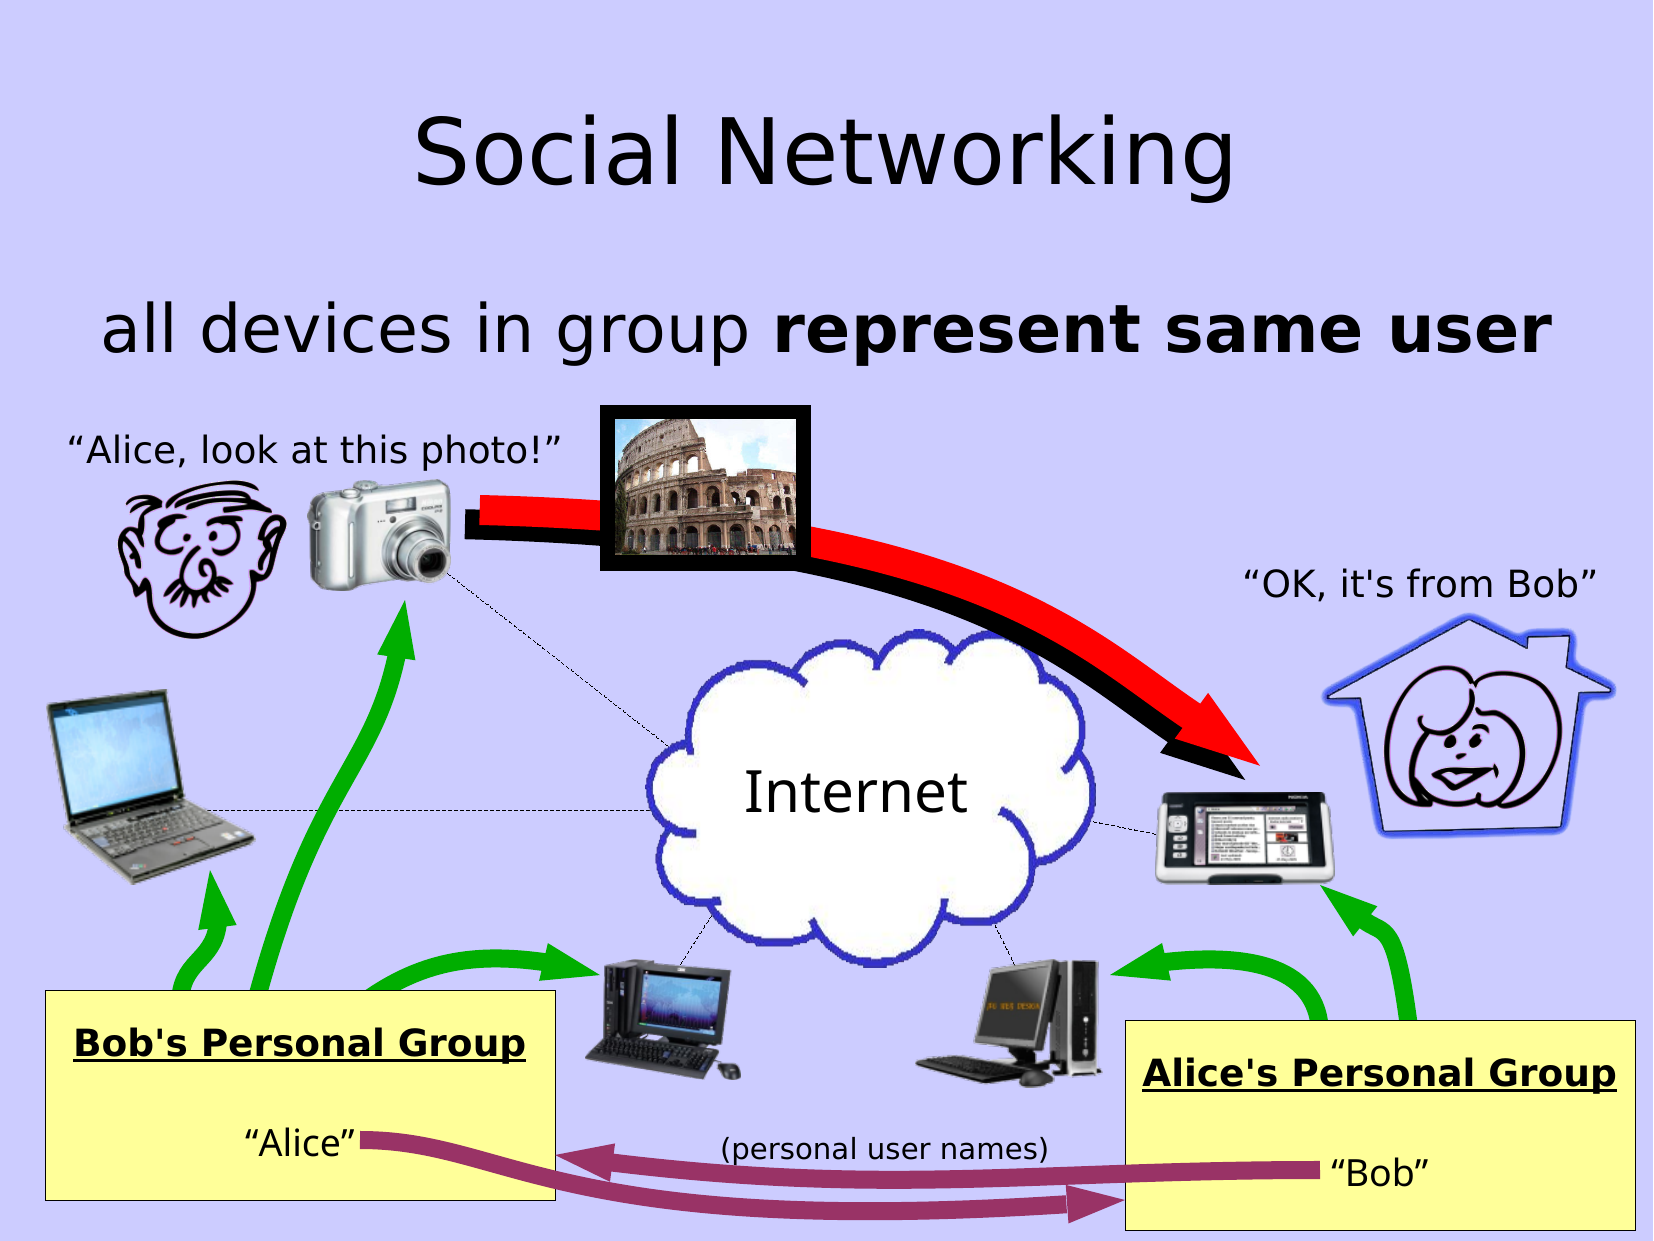

# Social Networking
all devices in group represent same user
“Alice, look at this photo!”
“OK, it's from Bob”
Internet
Bob's Personal Group
“Alice”
Alice's Personal Group
“Bob”
(personal user names)